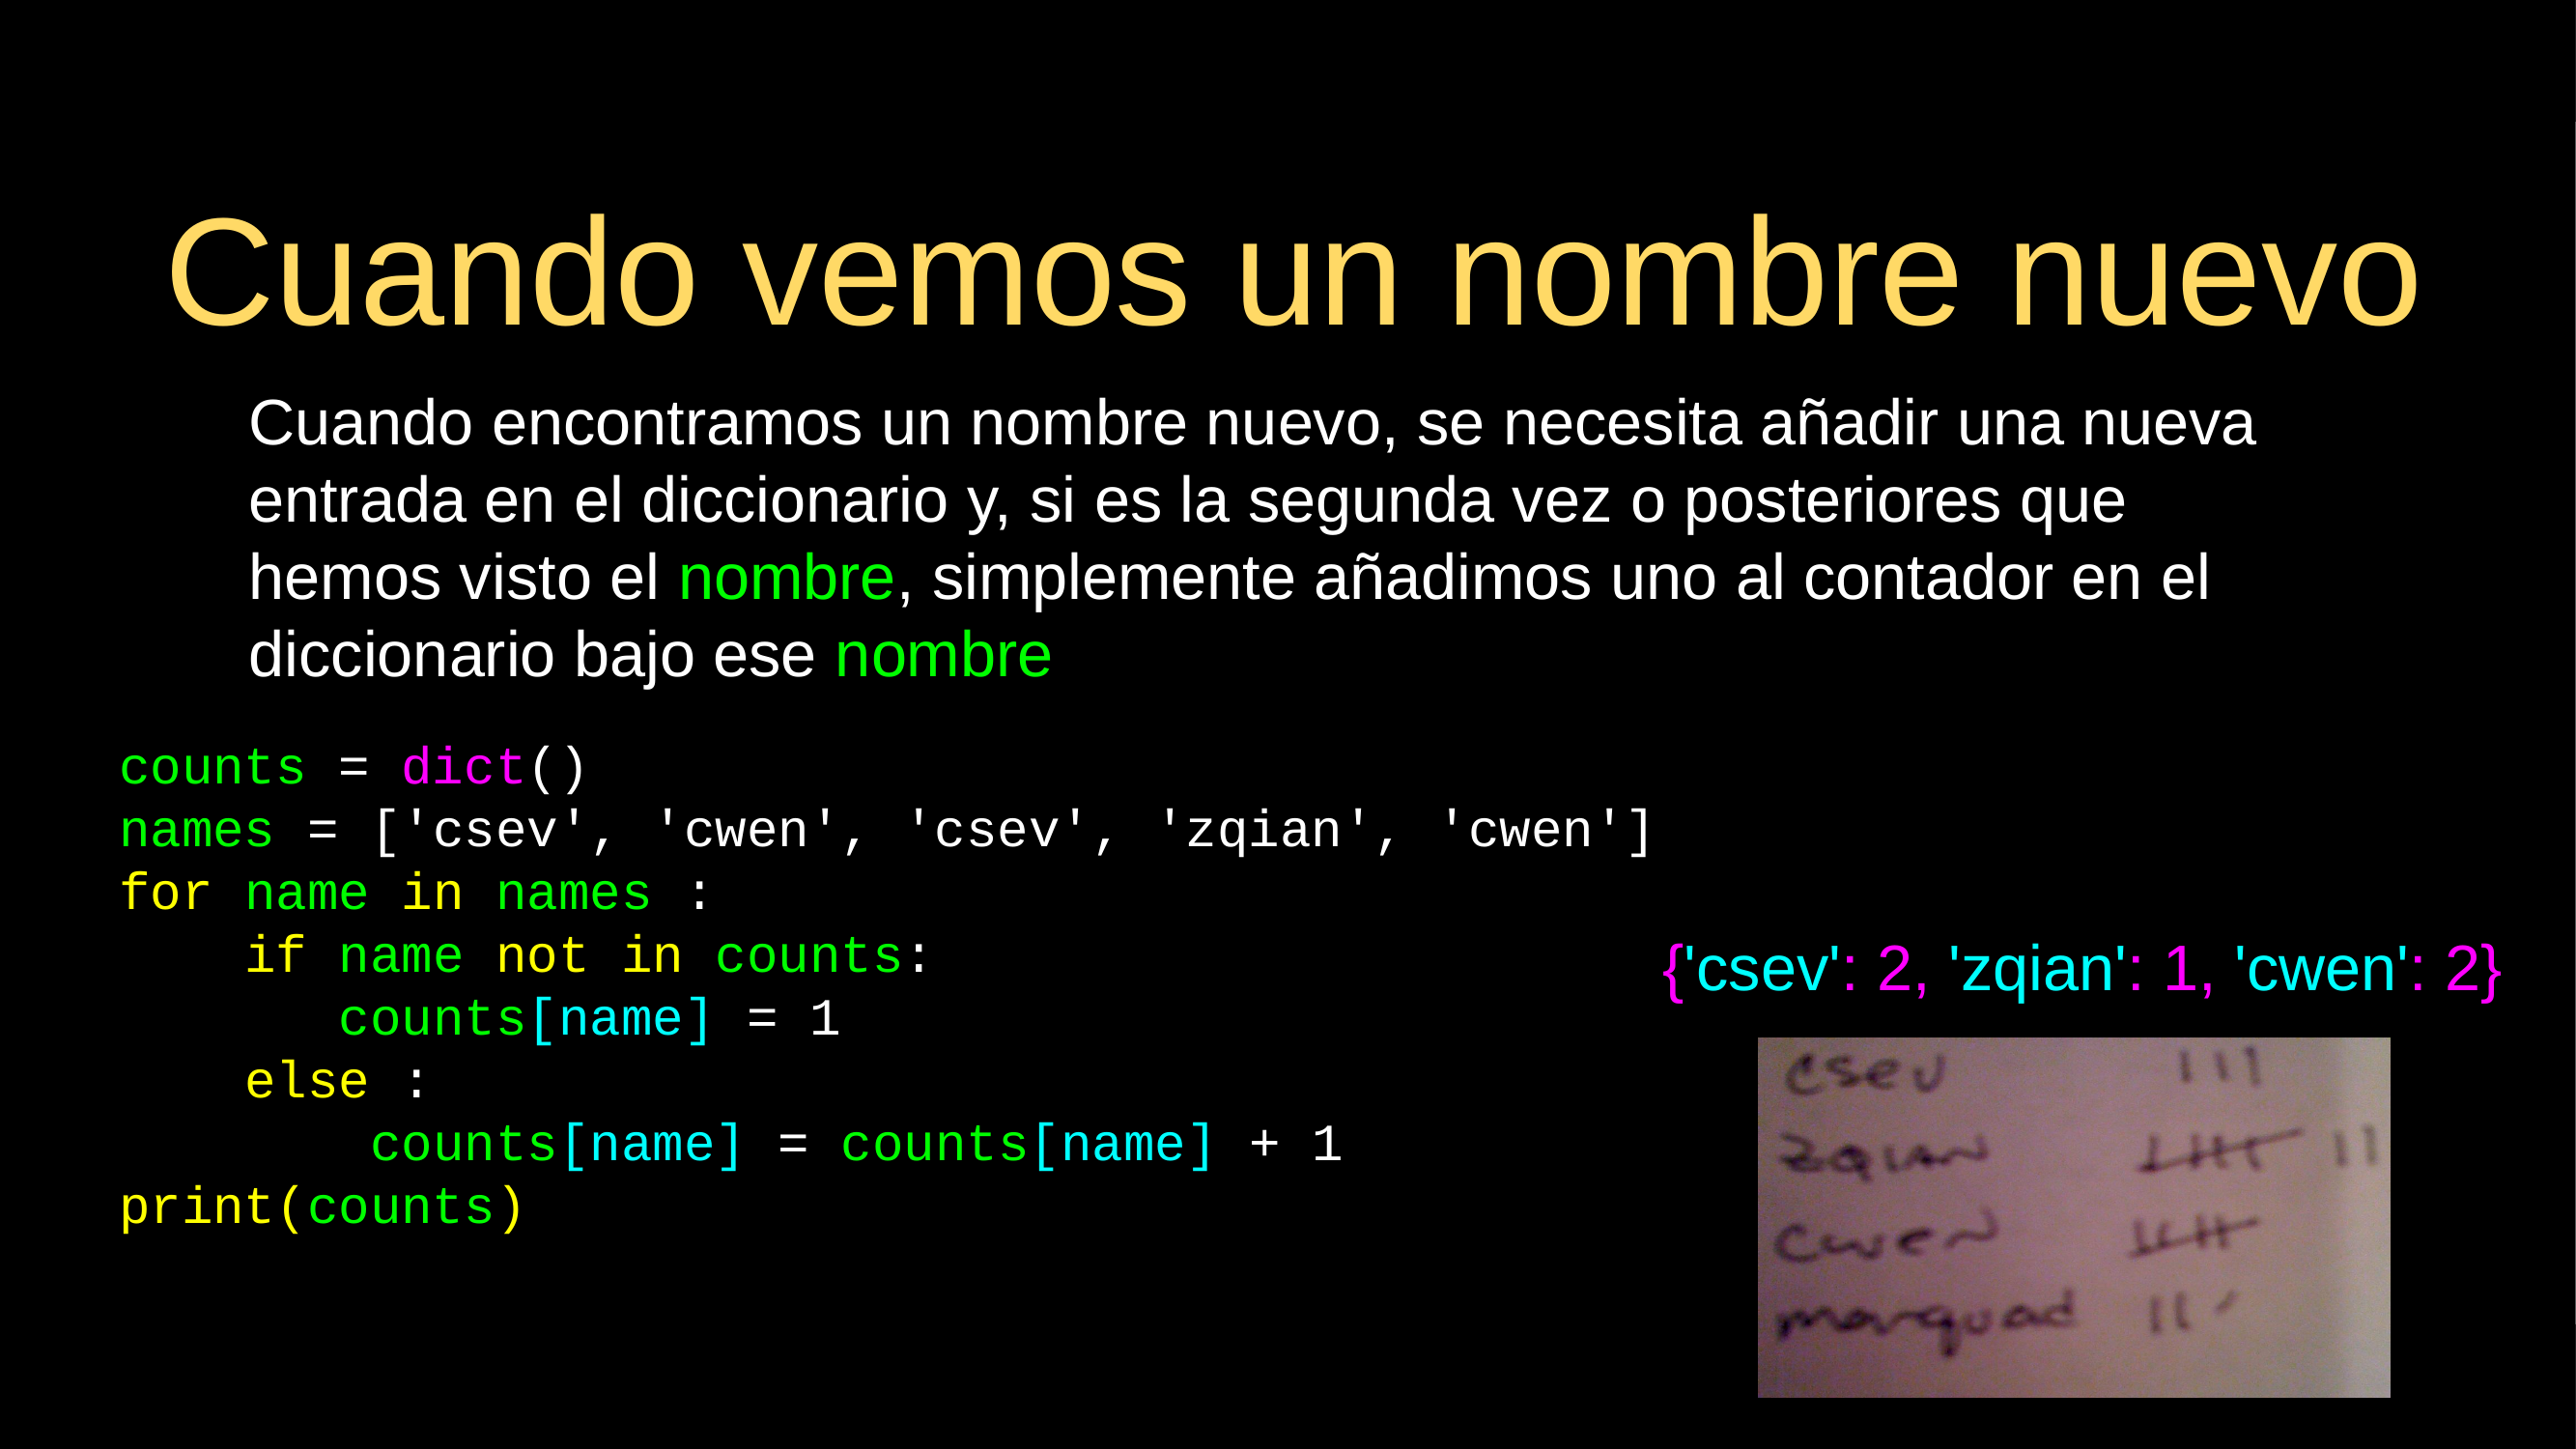

# Cuando vemos un nombre nuevo
Cuando encontramos un nombre nuevo, se necesita añadir una nueva entrada en el diccionario y, si es la segunda vez o posteriores que hemos visto el nombre, simplemente añadimos uno al contador en el diccionario bajo ese nombre
counts = dict()
names = ['csev', 'cwen', 'csev', 'zqian', 'cwen']
for name in names :
 if name not in counts:
 counts[name] = 1
 else :
 counts[name] = counts[name] + 1
print(counts)
{'csev': 2, 'zqian': 1, 'cwen': 2}